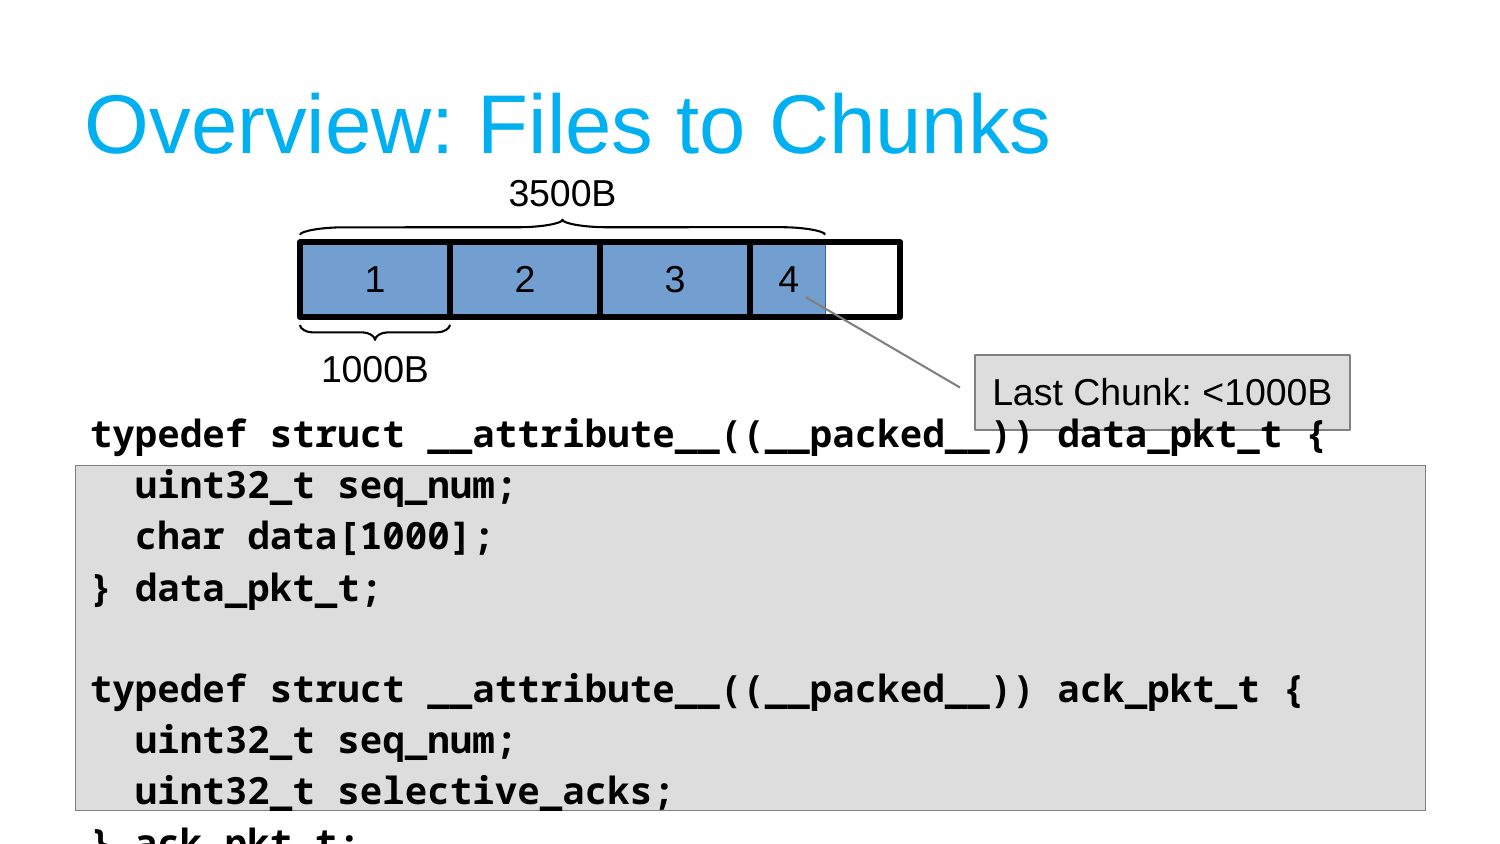

# Overview: Files to Chunks
3500B
1
2
3
 4
1000B
Last Chunk: <1000B
typedef struct __attribute__((__packed__)) data_pkt_t {
 uint32_t seq_num;
 char data[1000];
} data_pkt_t;
typedef struct __attribute__((__packed__)) ack_pkt_t {
 uint32_t seq_num;
 uint32_t selective_acks;
} ack_pkt_t;
3